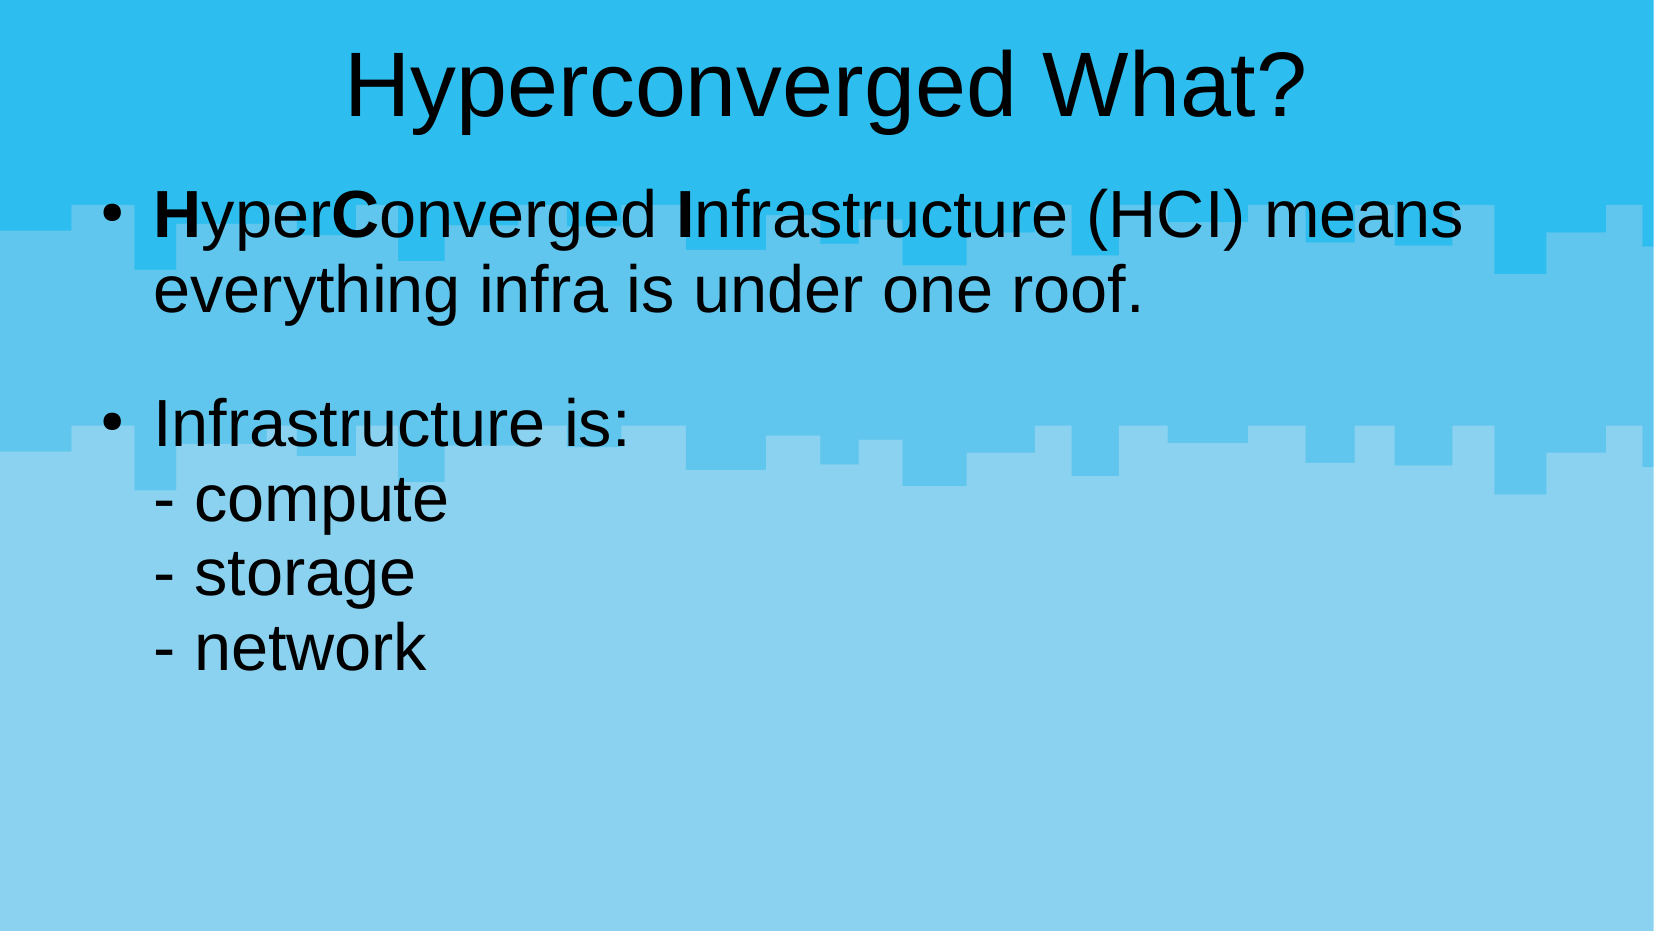

# Hyperconverged What?
HyperConverged Infrastructure (HCI) means everything infra is under one roof.
Infrastructure is:
- compute
- storage
- network